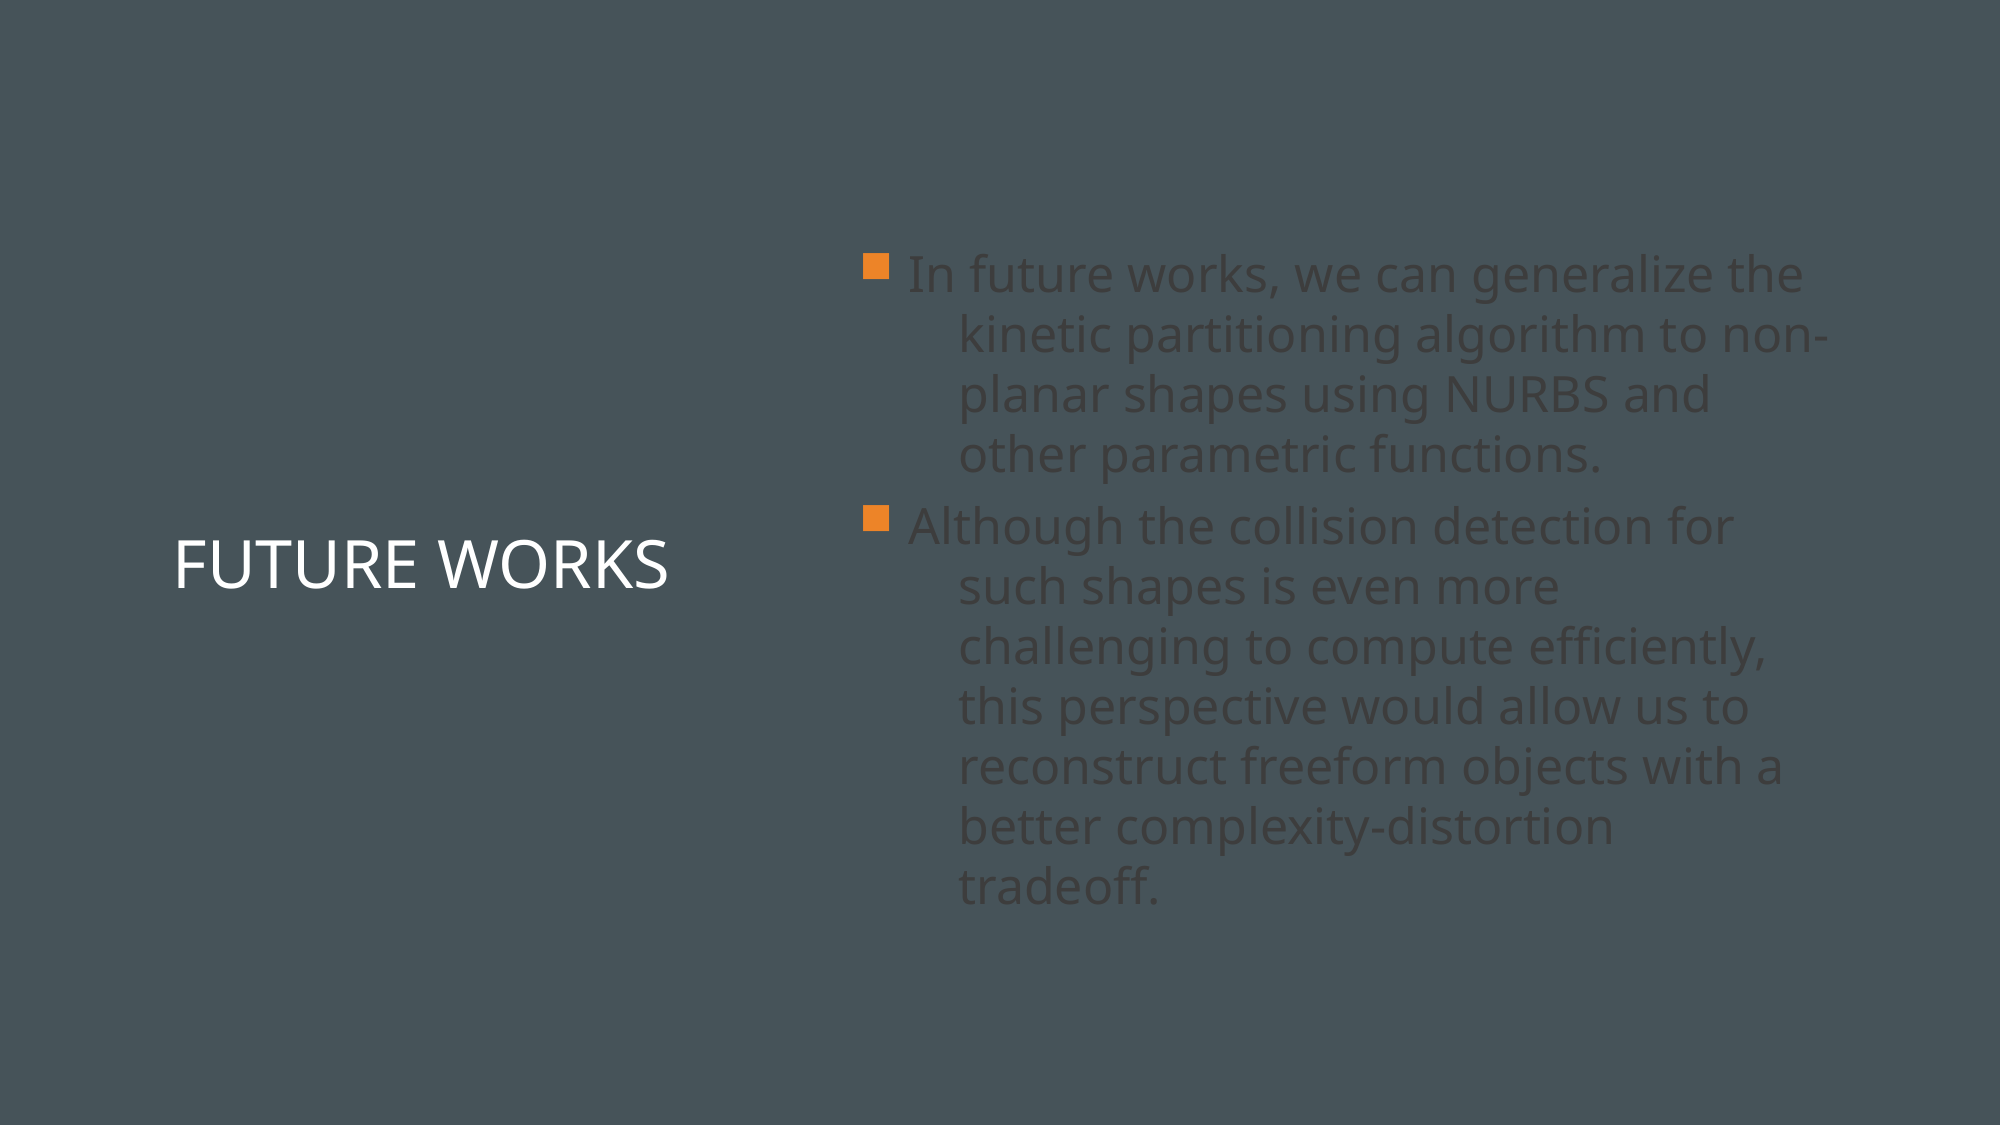

# FUTURE WORKS
In future works, we can generalize the kinetic partitioning algorithm to non-planar shapes using NURBS and other parametric functions.
Although the collision detection for such shapes is even more challenging to compute efficiently, this perspective would allow us to reconstruct freeform objects with a better complexity-distortion tradeoff.